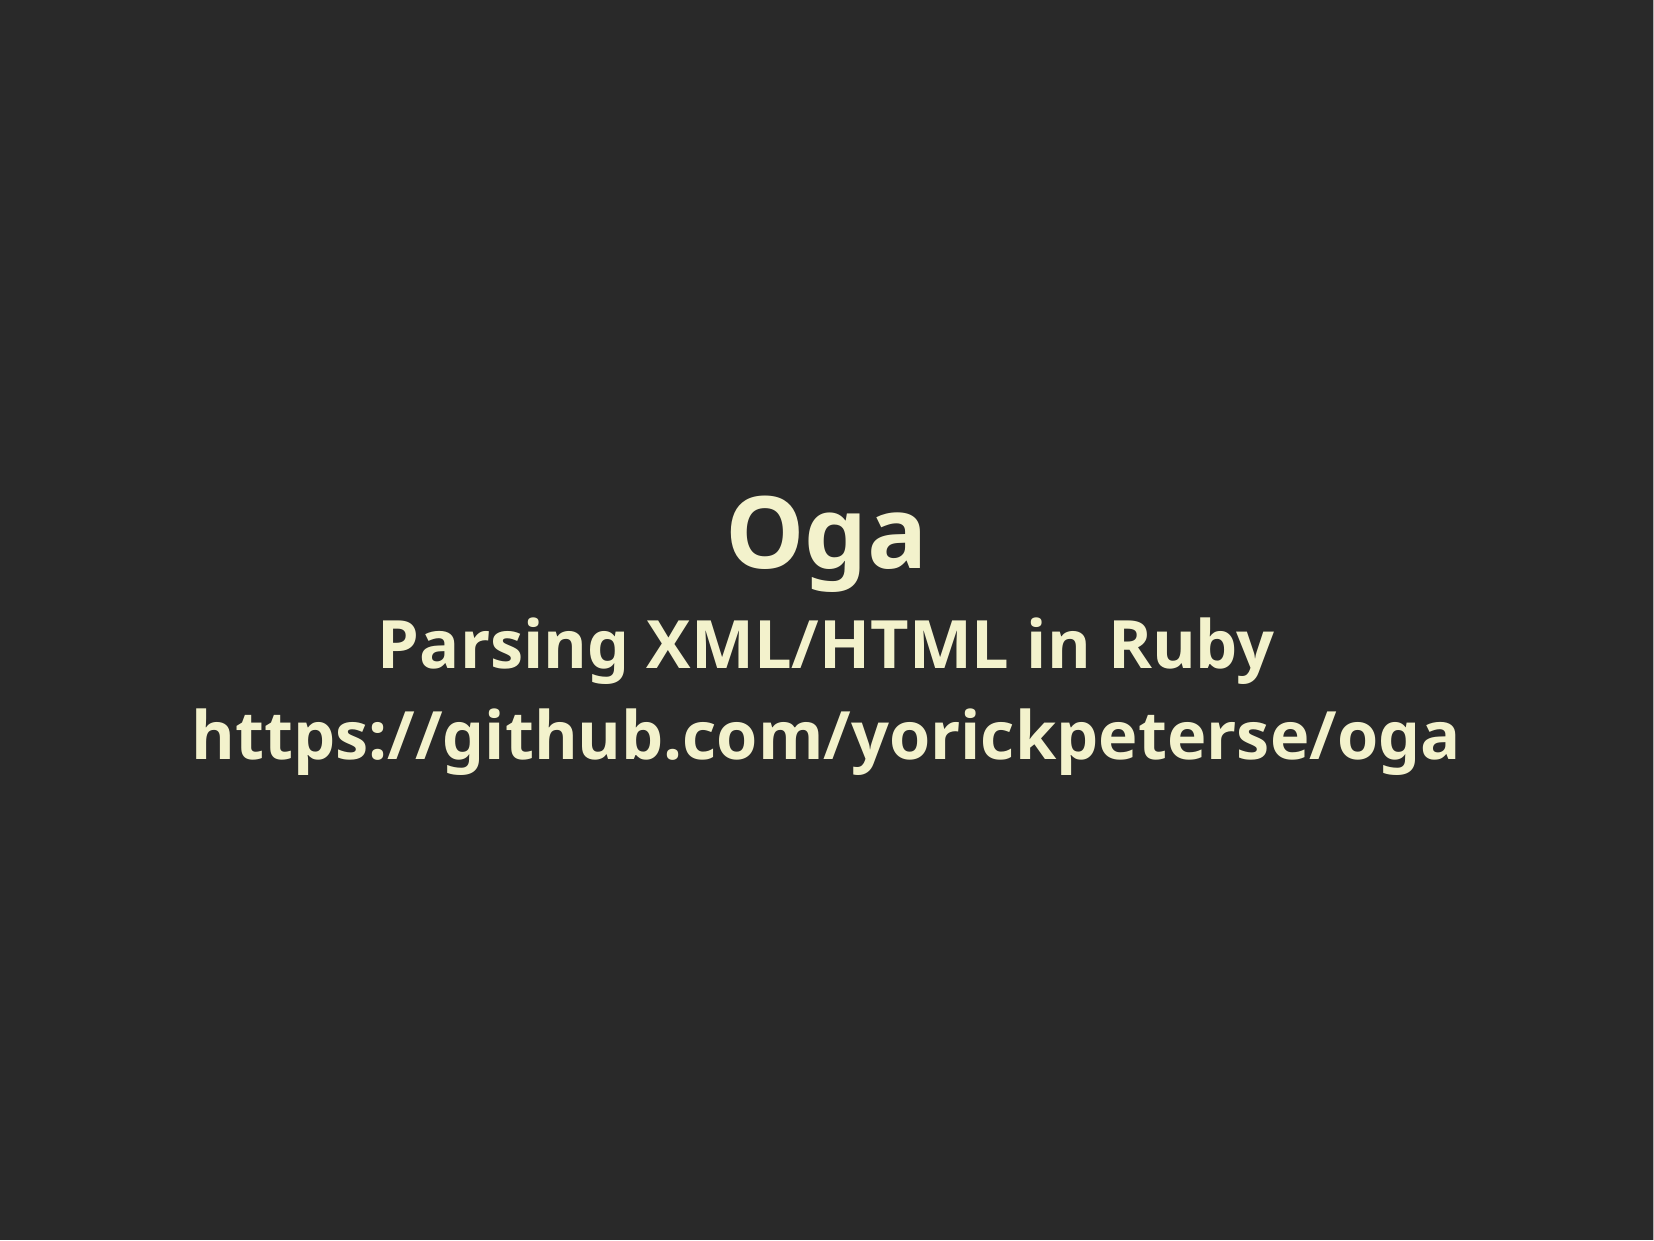

# Oga
Parsing XML/HTML in Ruby
https://github.com/yorickpeterse/oga